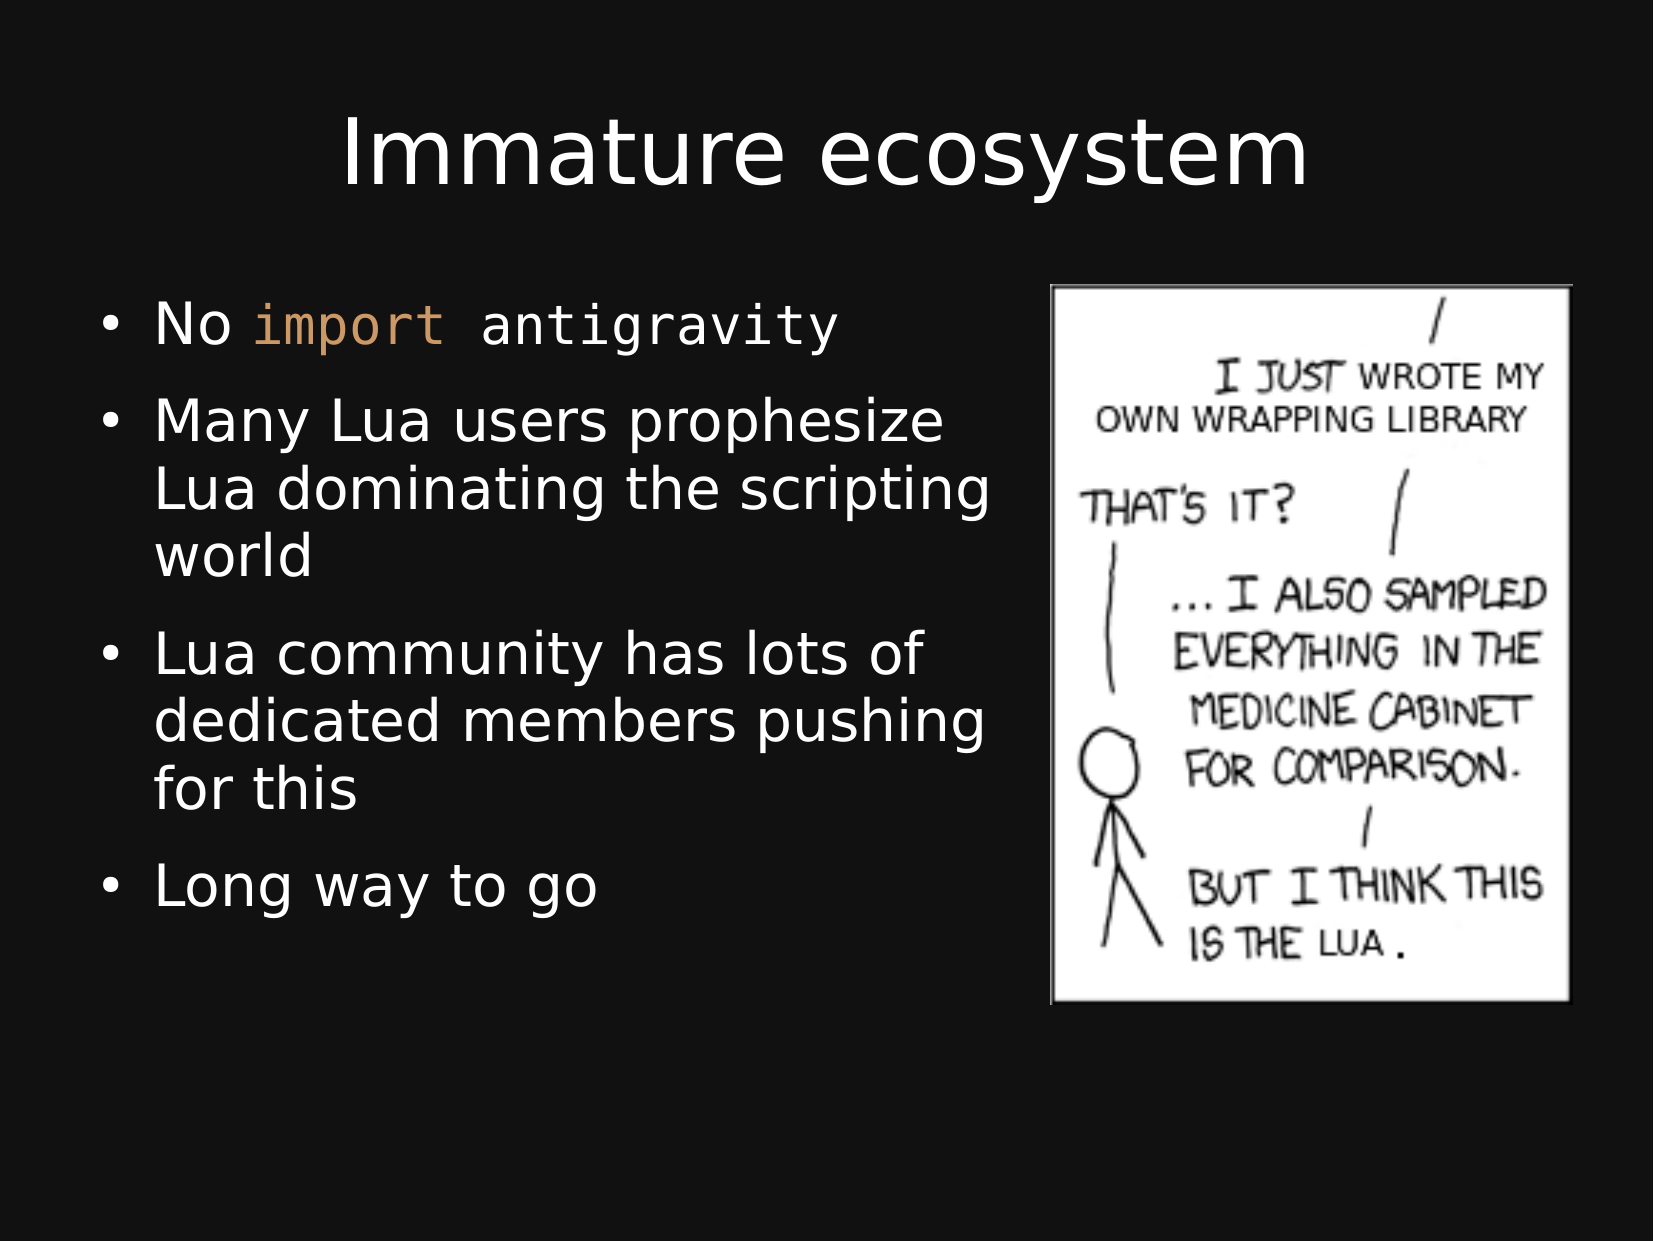

# Immature ecosystem
No import antigravity
Many Lua users prophesize Lua dominating the scripting world
Lua community has lots of dedicated members pushing for this
Long way to go